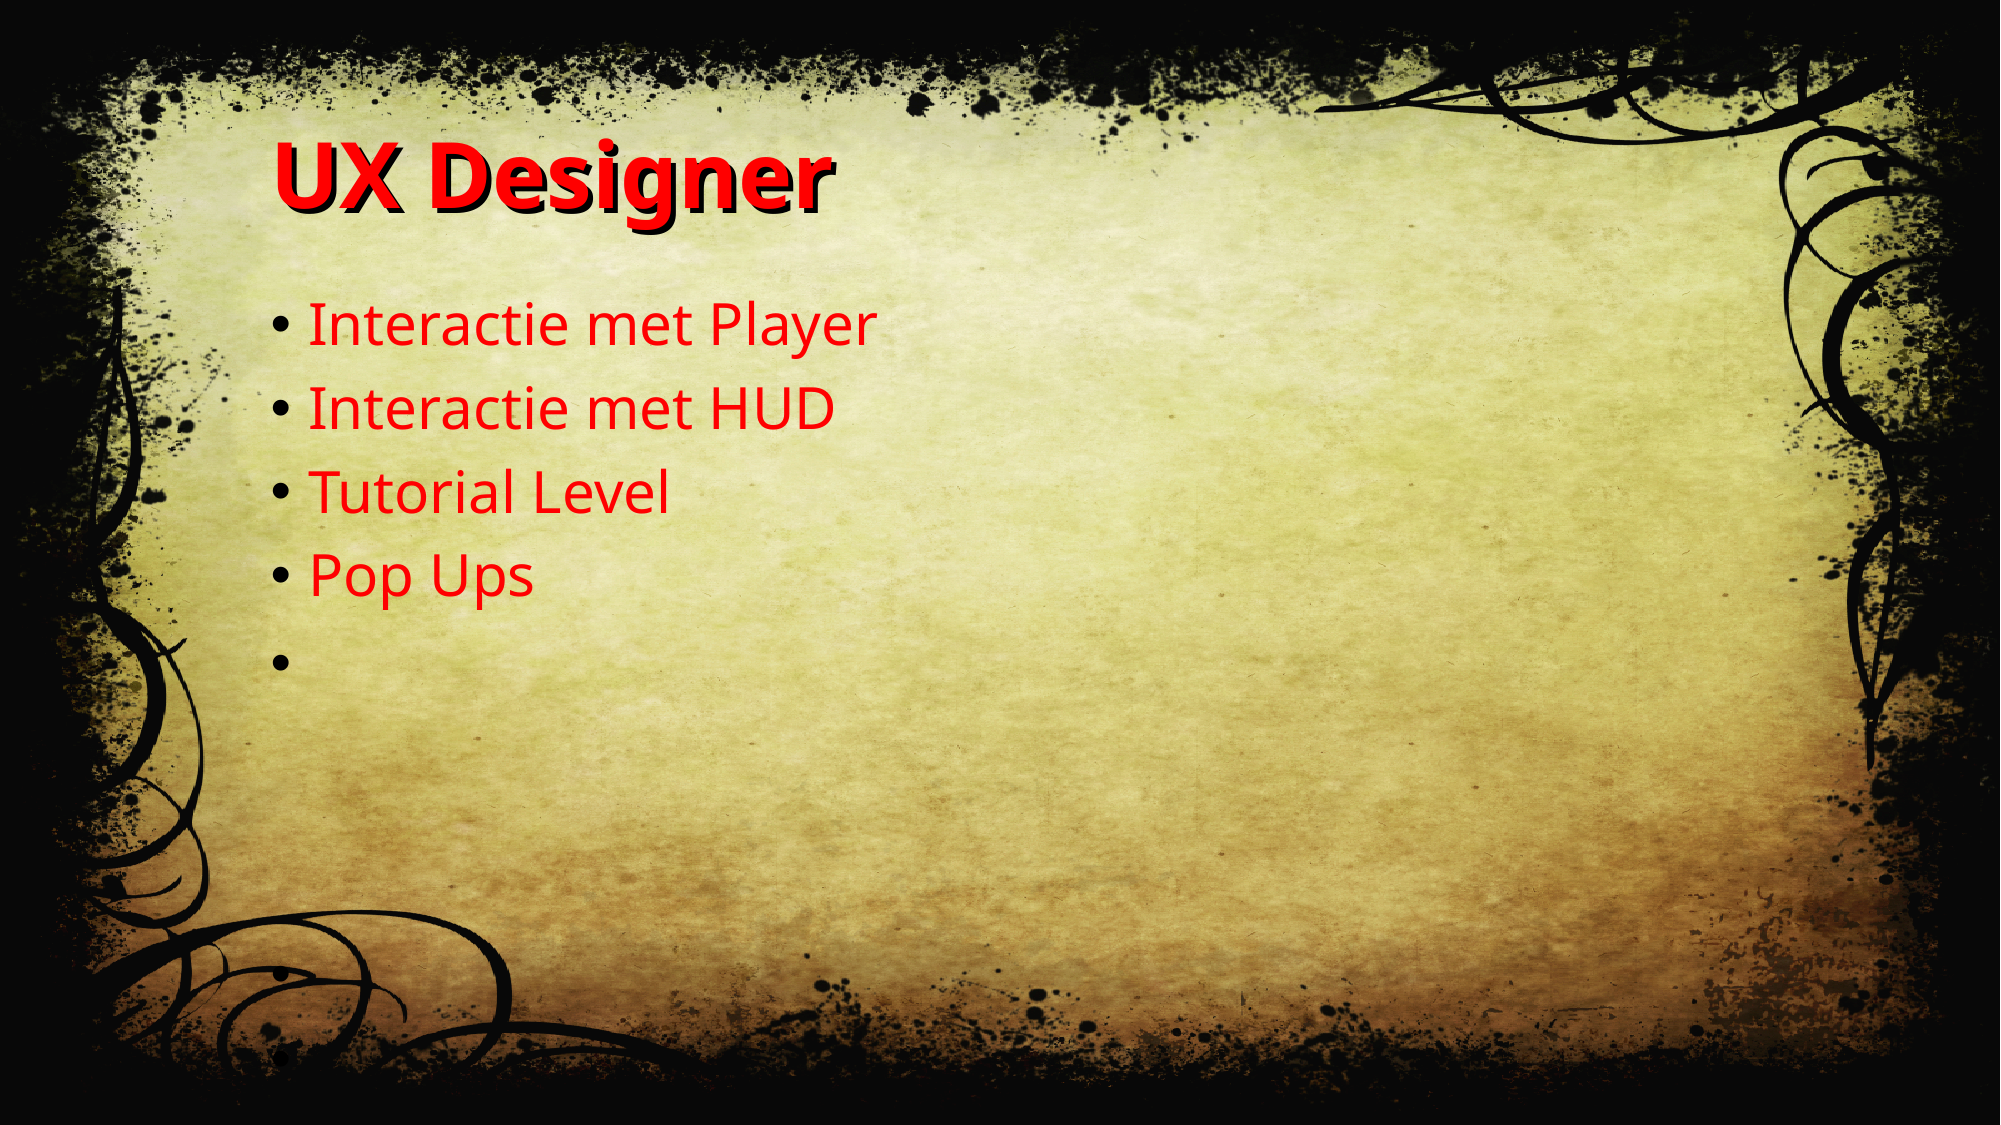

# UX Designer
Interactie met Player
Interactie met HUD
Tutorial Level
Pop Ups